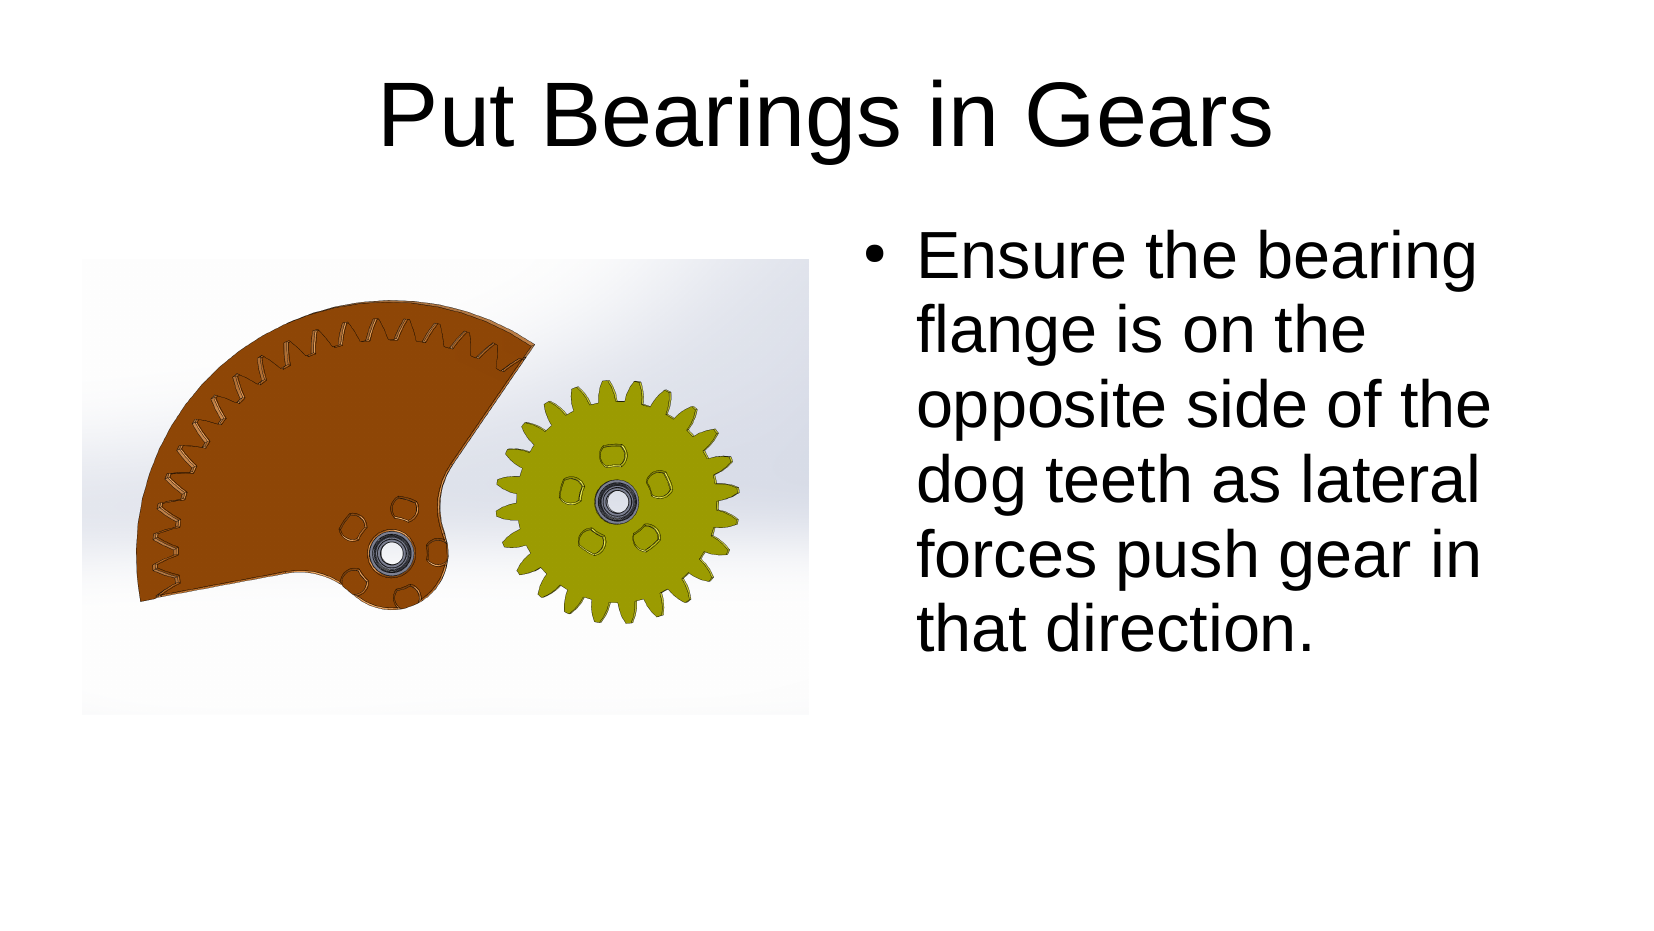

# Put Bearings in Gears
Ensure the bearing flange is on the opposite side of the dog teeth as lateral forces push gear in that direction.